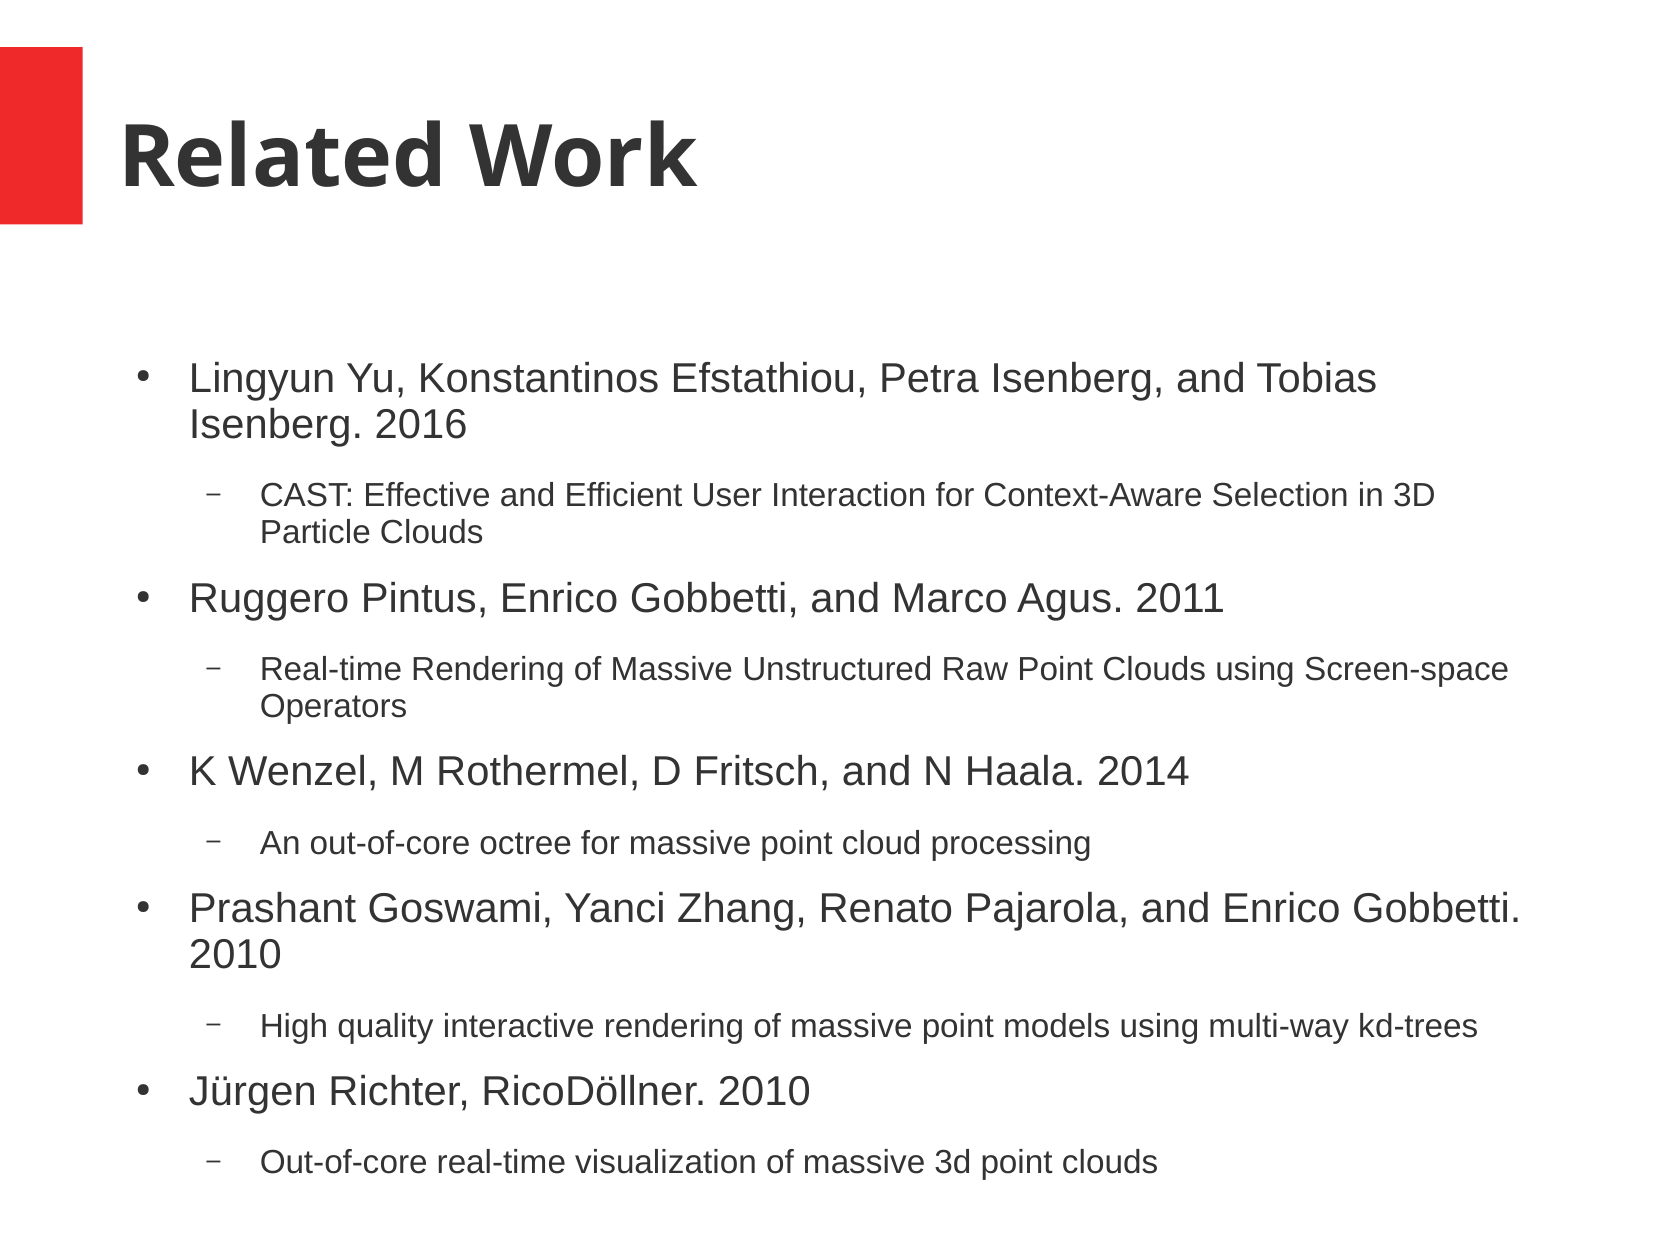

# Related Work
Lingyun Yu, Konstantinos Efstathiou, Petra Isenberg, and Tobias Isenberg. 2016
CAST: Effective and Efficient User Interaction for Context-Aware Selection in 3D Particle Clouds
Ruggero Pintus, Enrico Gobbetti, and Marco Agus. 2011
Real-time Rendering of Massive Unstructured Raw Point Clouds using Screen-space Operators
K Wenzel, M Rothermel, D Fritsch, and N Haala. 2014
An out-of-core octree for massive point cloud processing
Prashant Goswami, Yanci Zhang, Renato Pajarola, and Enrico Gobbetti. 2010
High quality interactive rendering of massive point models using multi-way kd-trees
Jürgen Richter, RicoDöllner. 2010
Out-of-core real-time visualization of massive 3d point clouds